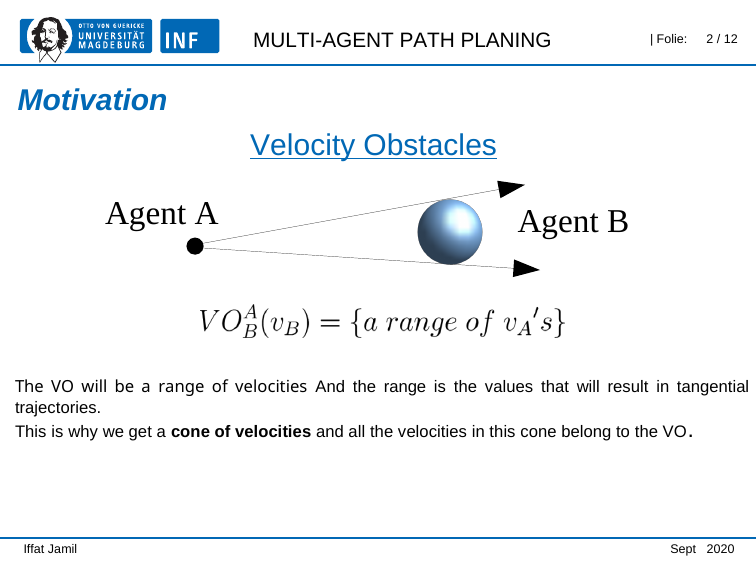

MULTI-AGENT PATH PLANING
| Folie:
2 / 12
Motivation
Velocity Obstacles
Agent A
Agent B
The VO will be a range of velocities And the range is the values that will result in tangential trajectories.
This is why we get a cone of velocities and all the velocities in this cone belong to the VO.
 Iffat Jamil
 Sept
2020